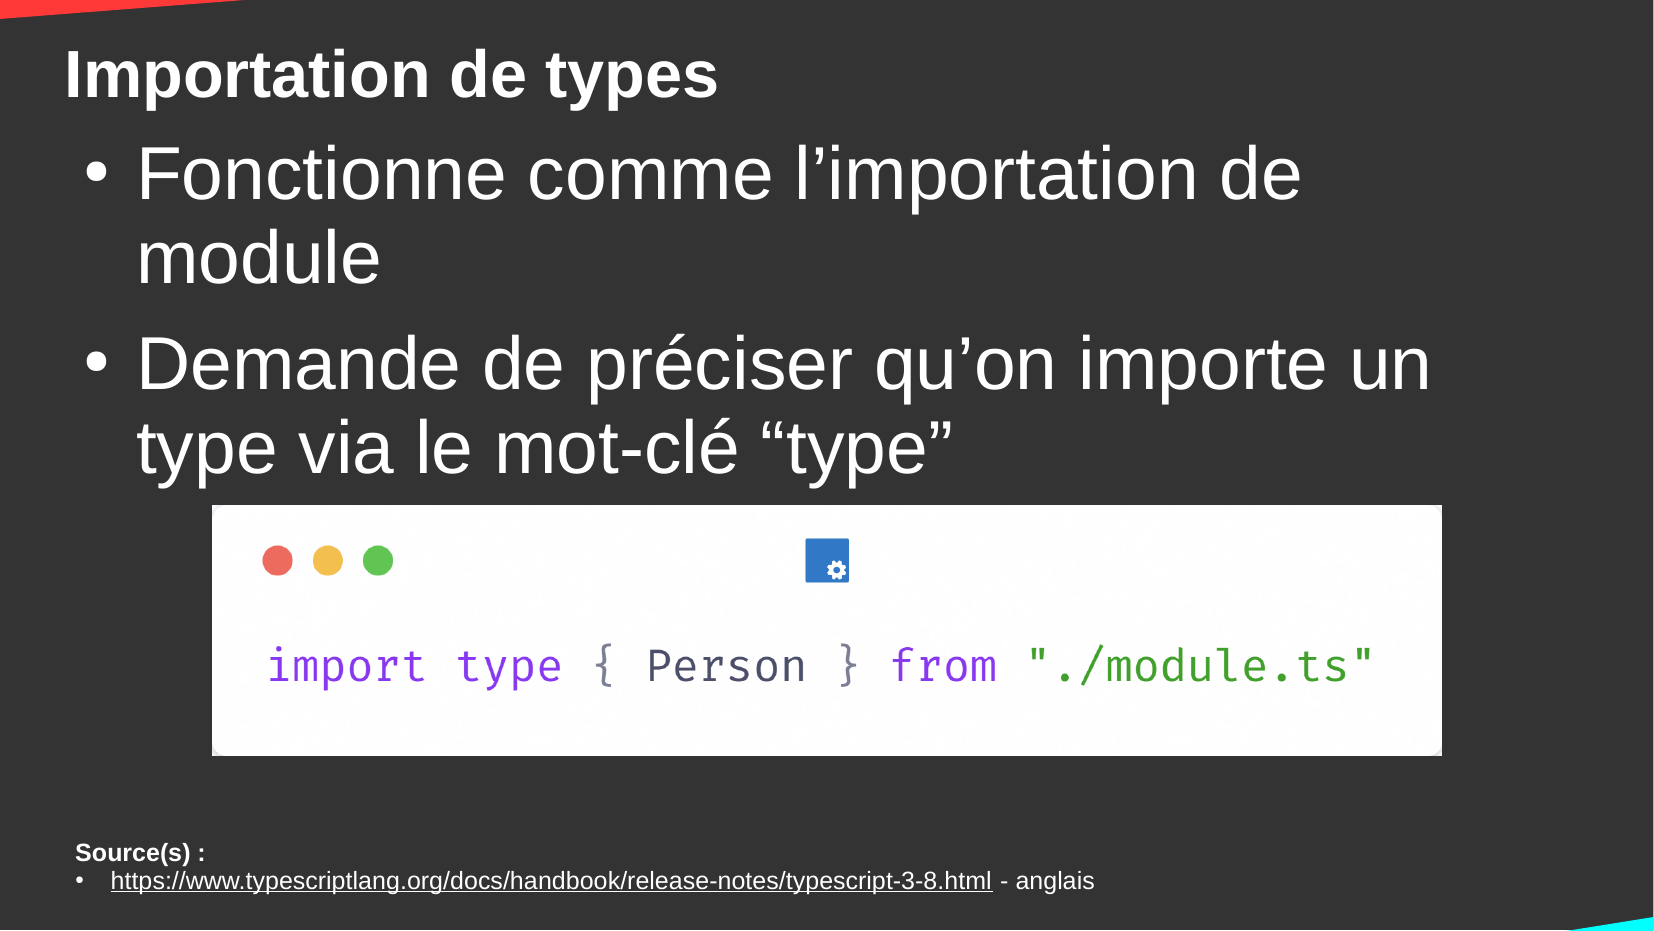

# Importation de types
Fonctionne comme l’importation de module
Demande de préciser qu’on importe un type via le mot-clé “type”
Source(s) :
https://www.typescriptlang.org/docs/handbook/release-notes/typescript-3-8.html - anglais